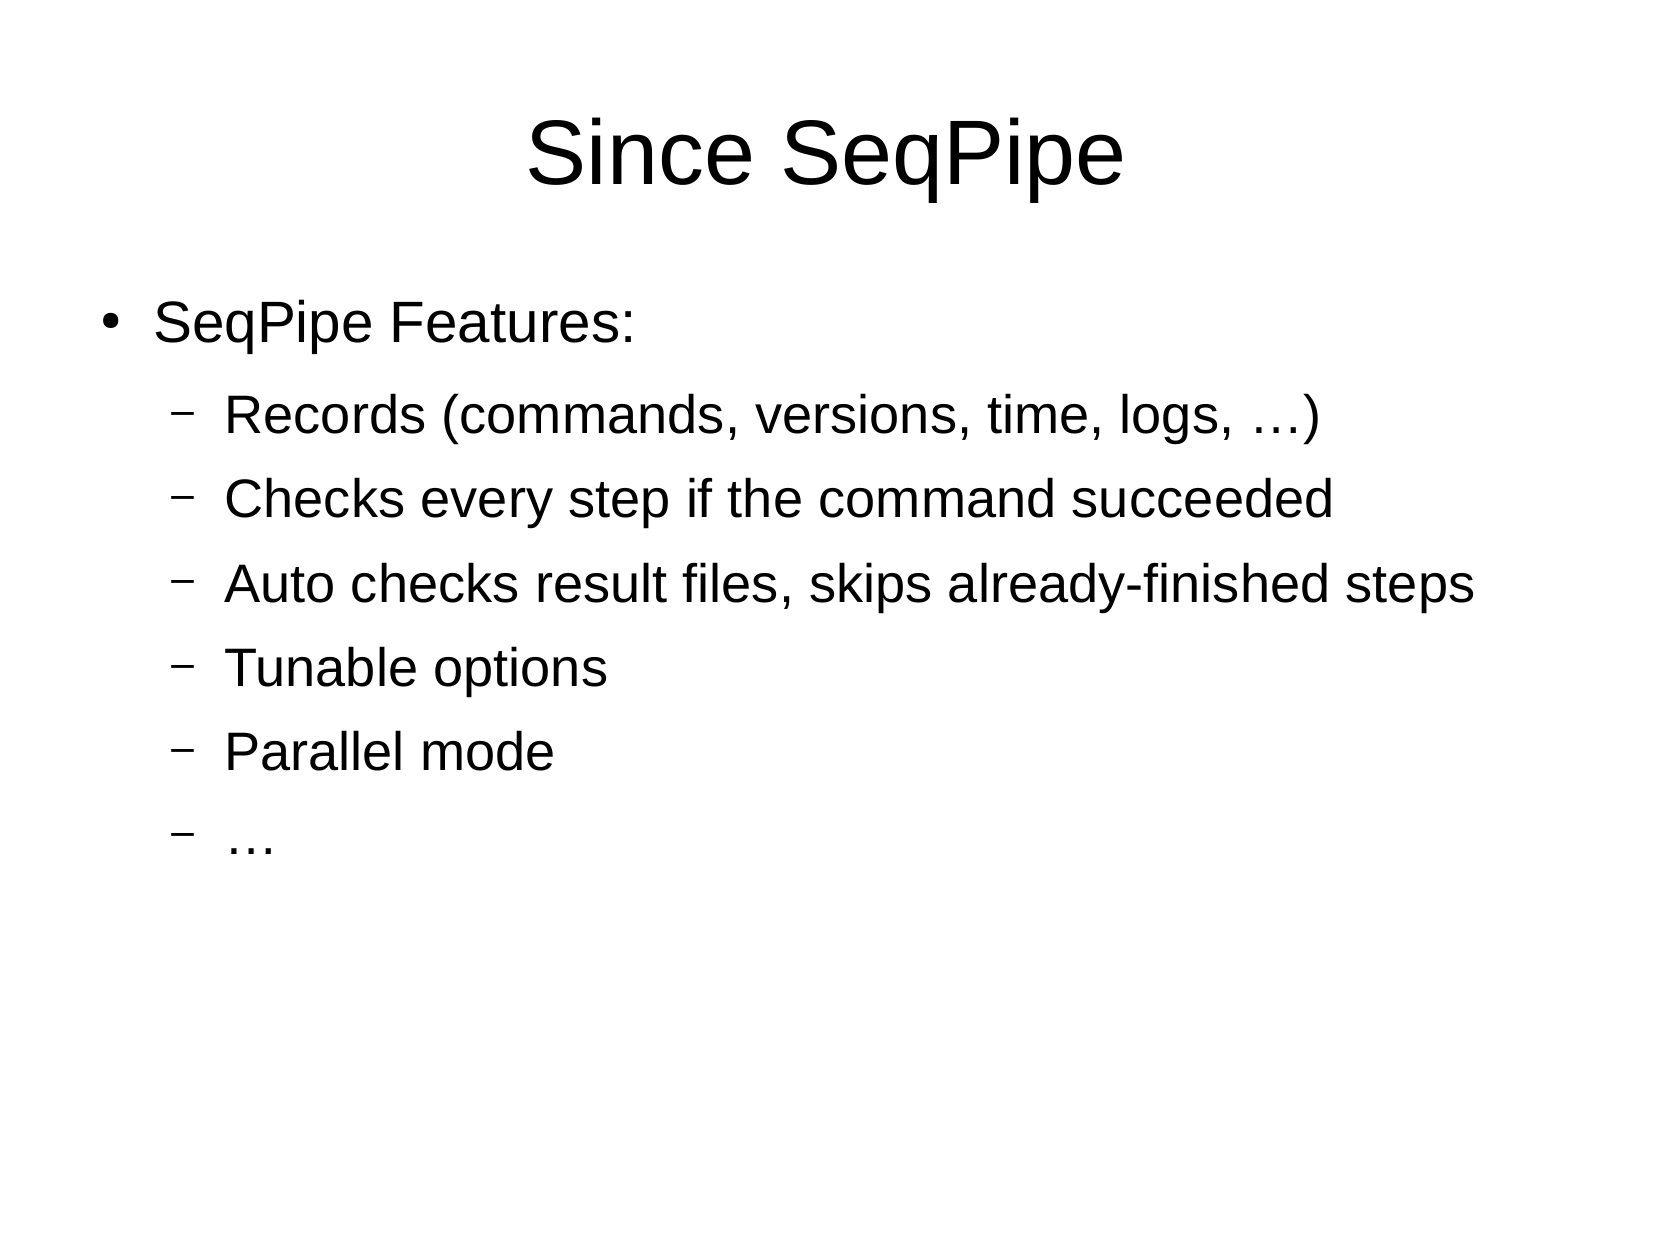

# Since SeqPipe
SeqPipe Features:
Records (commands, versions, time, logs, …)
Checks every step if the command succeeded
Auto checks result files, skips already-finished steps
Tunable options
Parallel mode
…